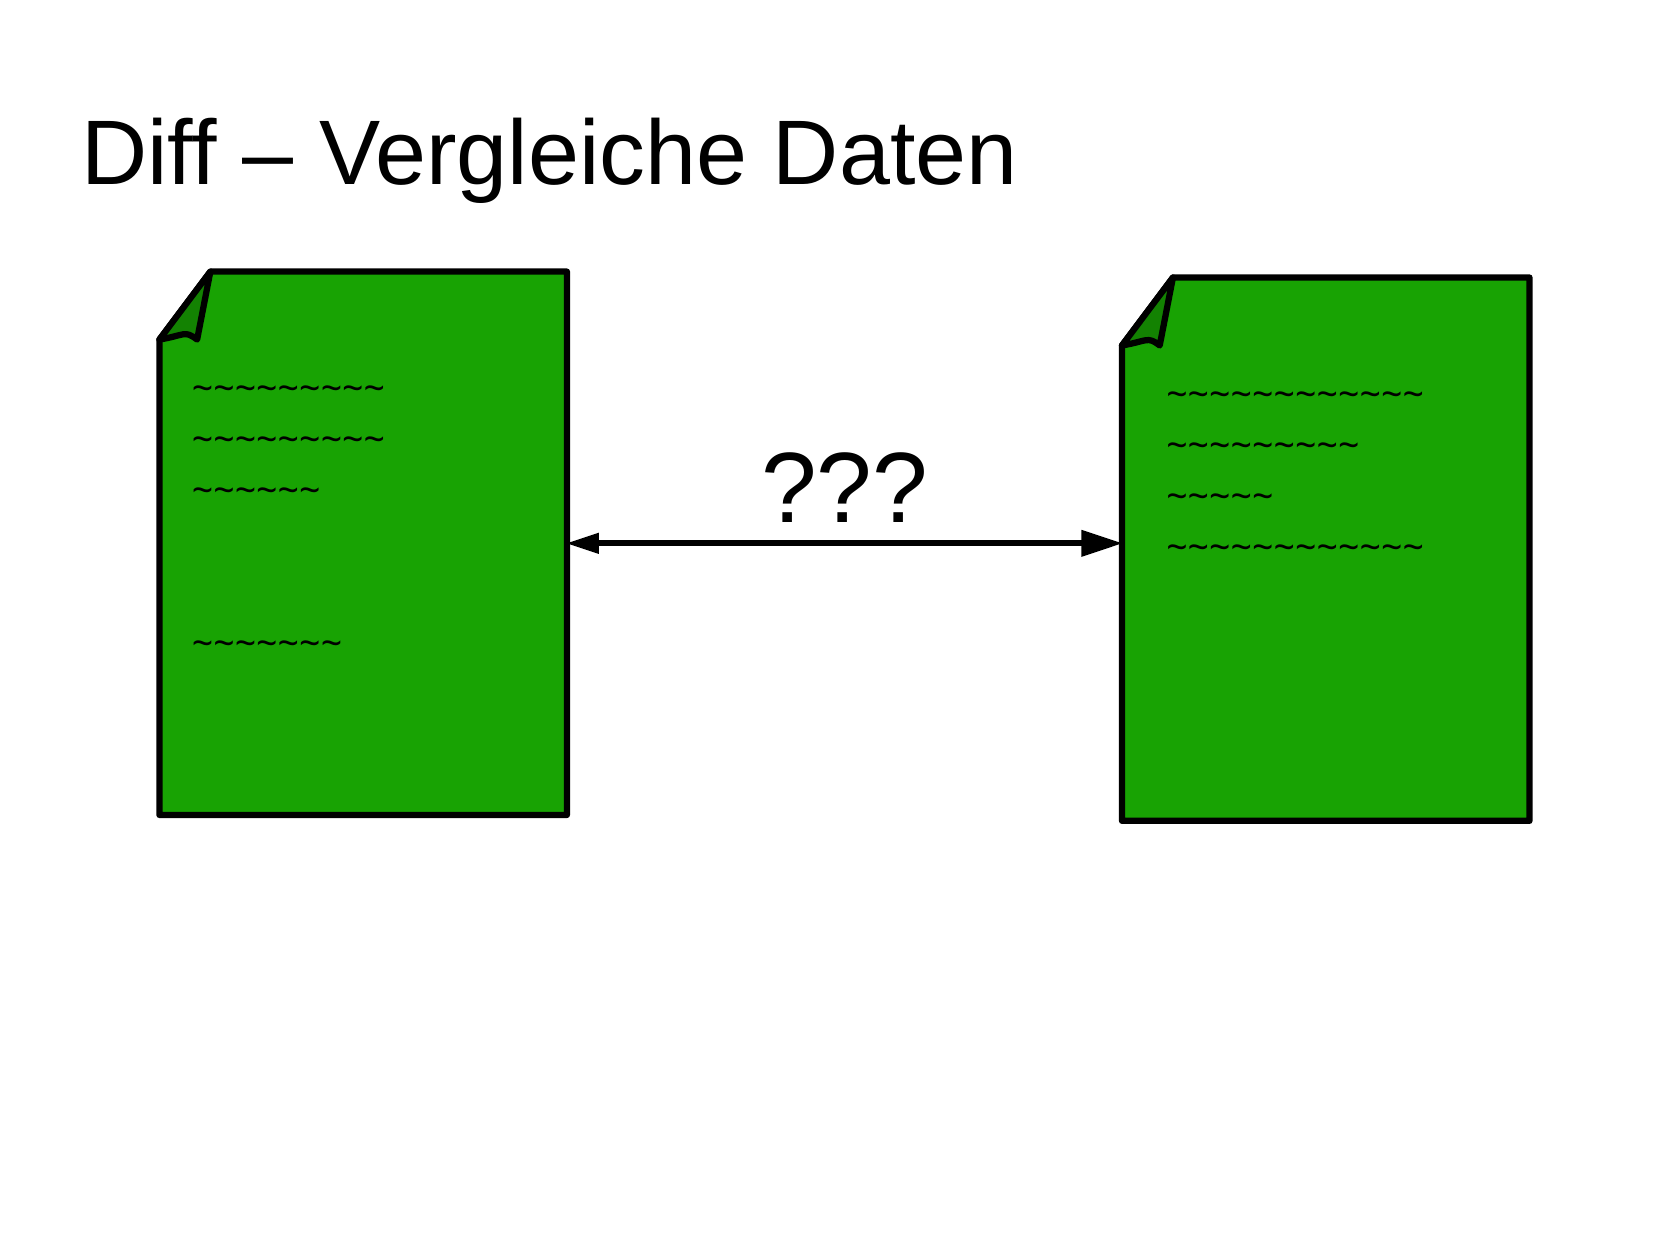

# Diff – Vergleiche Daten
~~~~~~~~~
~~~~~~~~~
~~~~~~
~~~~~~~
~~~~~~~~~~~~
~~~~~~~~~
~~~~~
~~~~~~~~~~~~
???